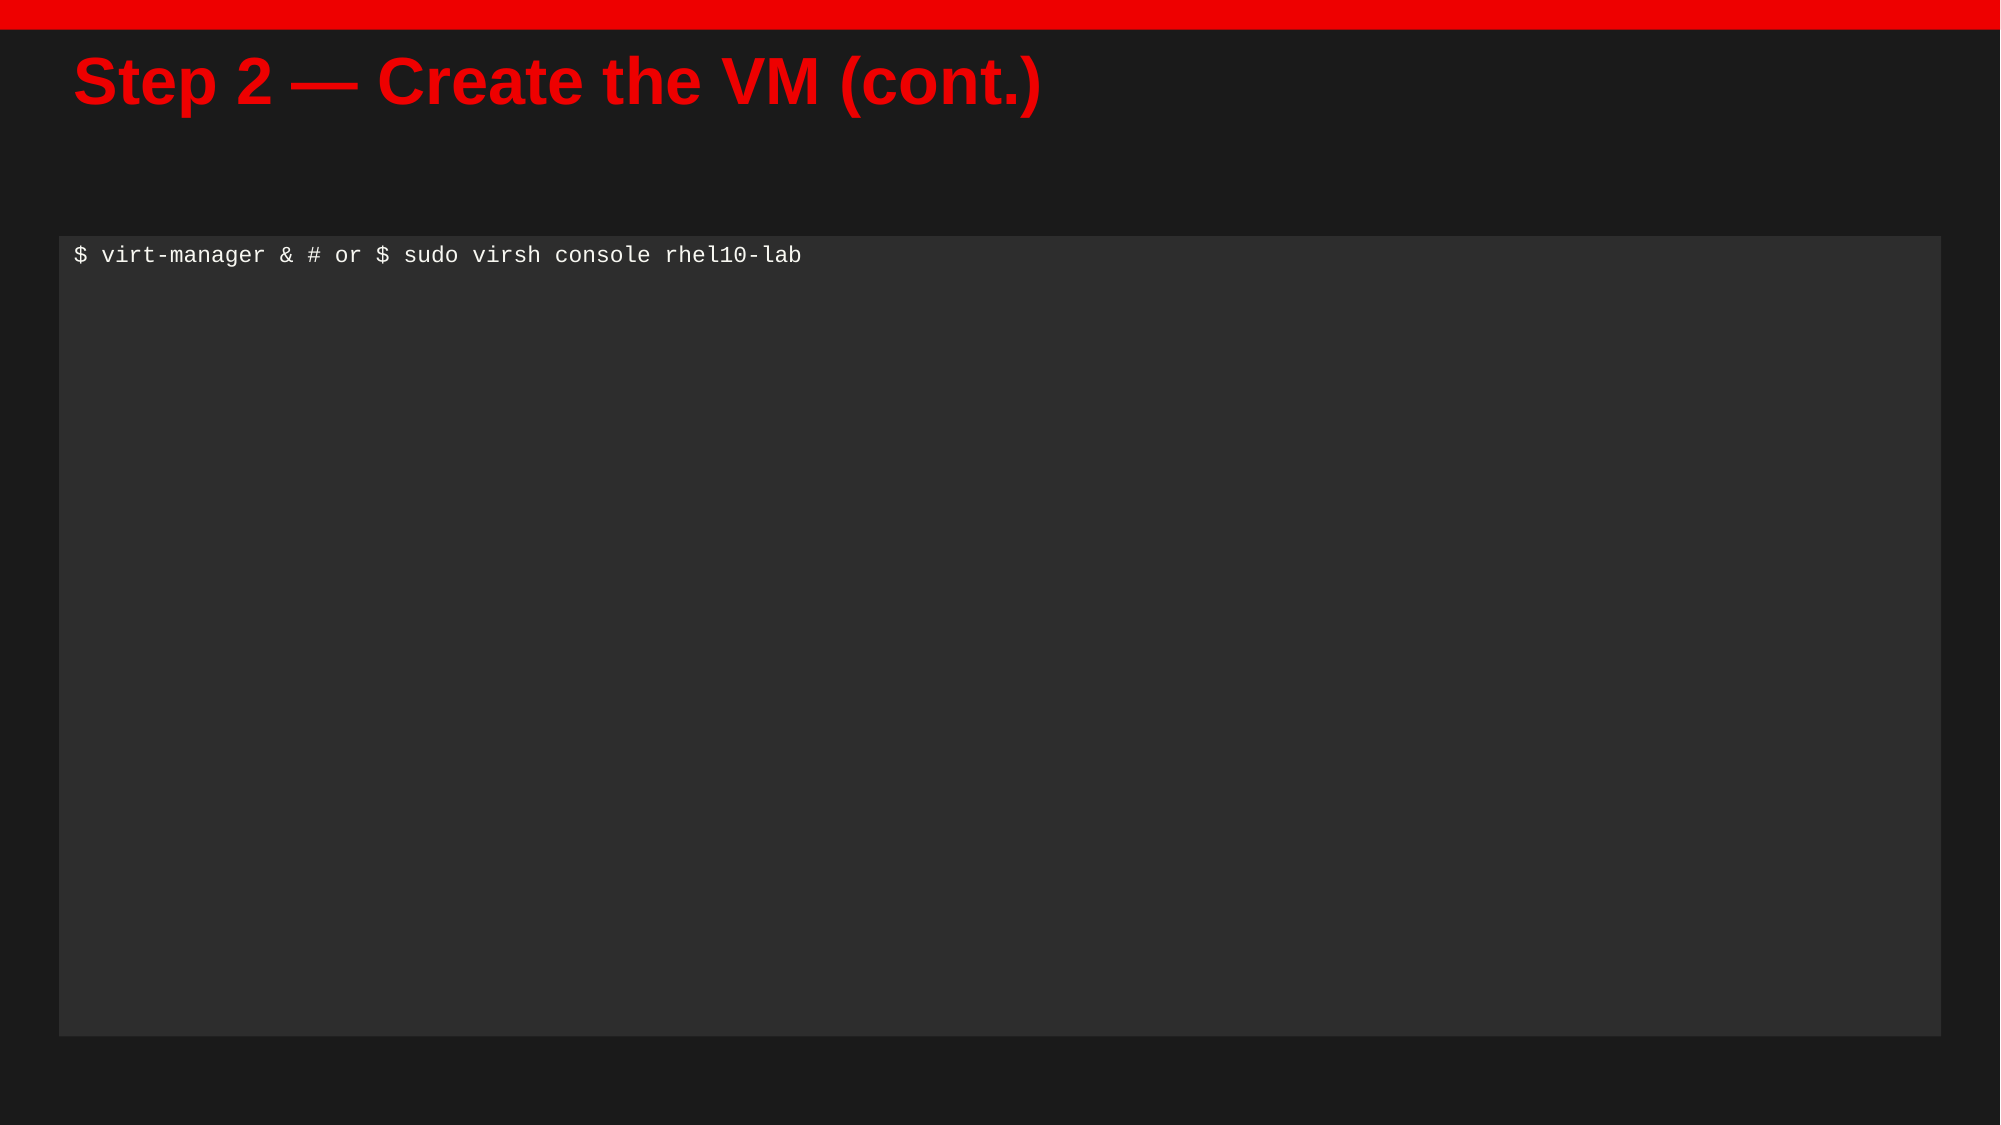

Step 2 — Create the VM (cont.)
$ virt-manager & # or $ sudo virsh console rhel10-lab